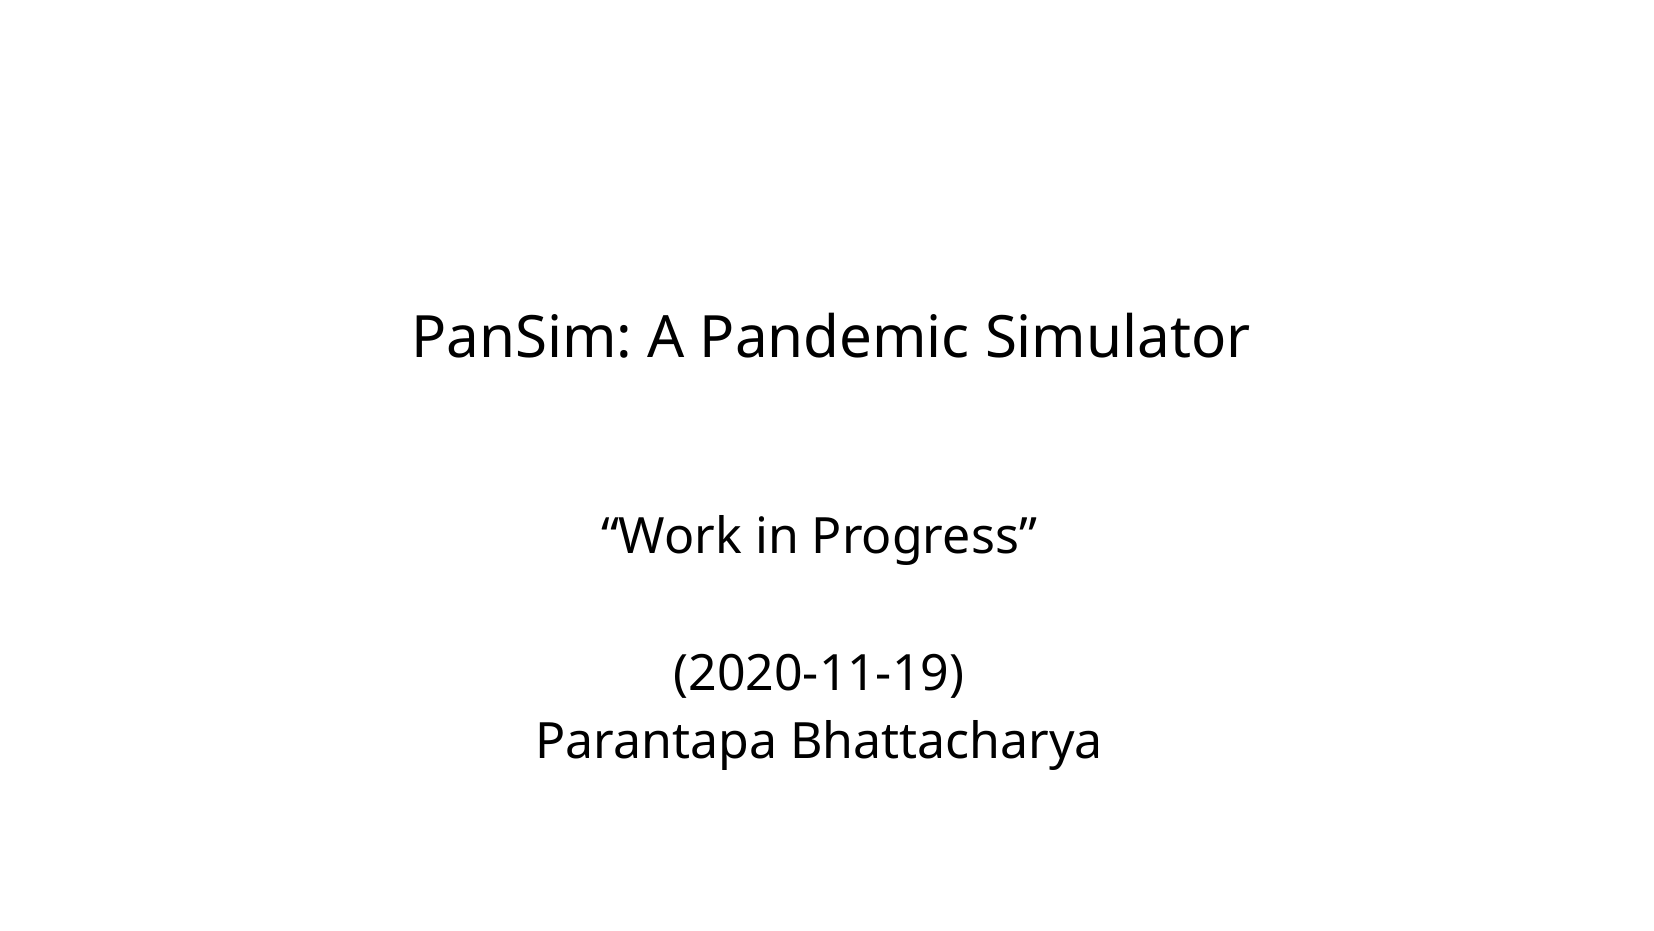

# PanSim: A Pandemic Simulator
“Work in Progress”
(2020-11-19)
Parantapa Bhattacharya